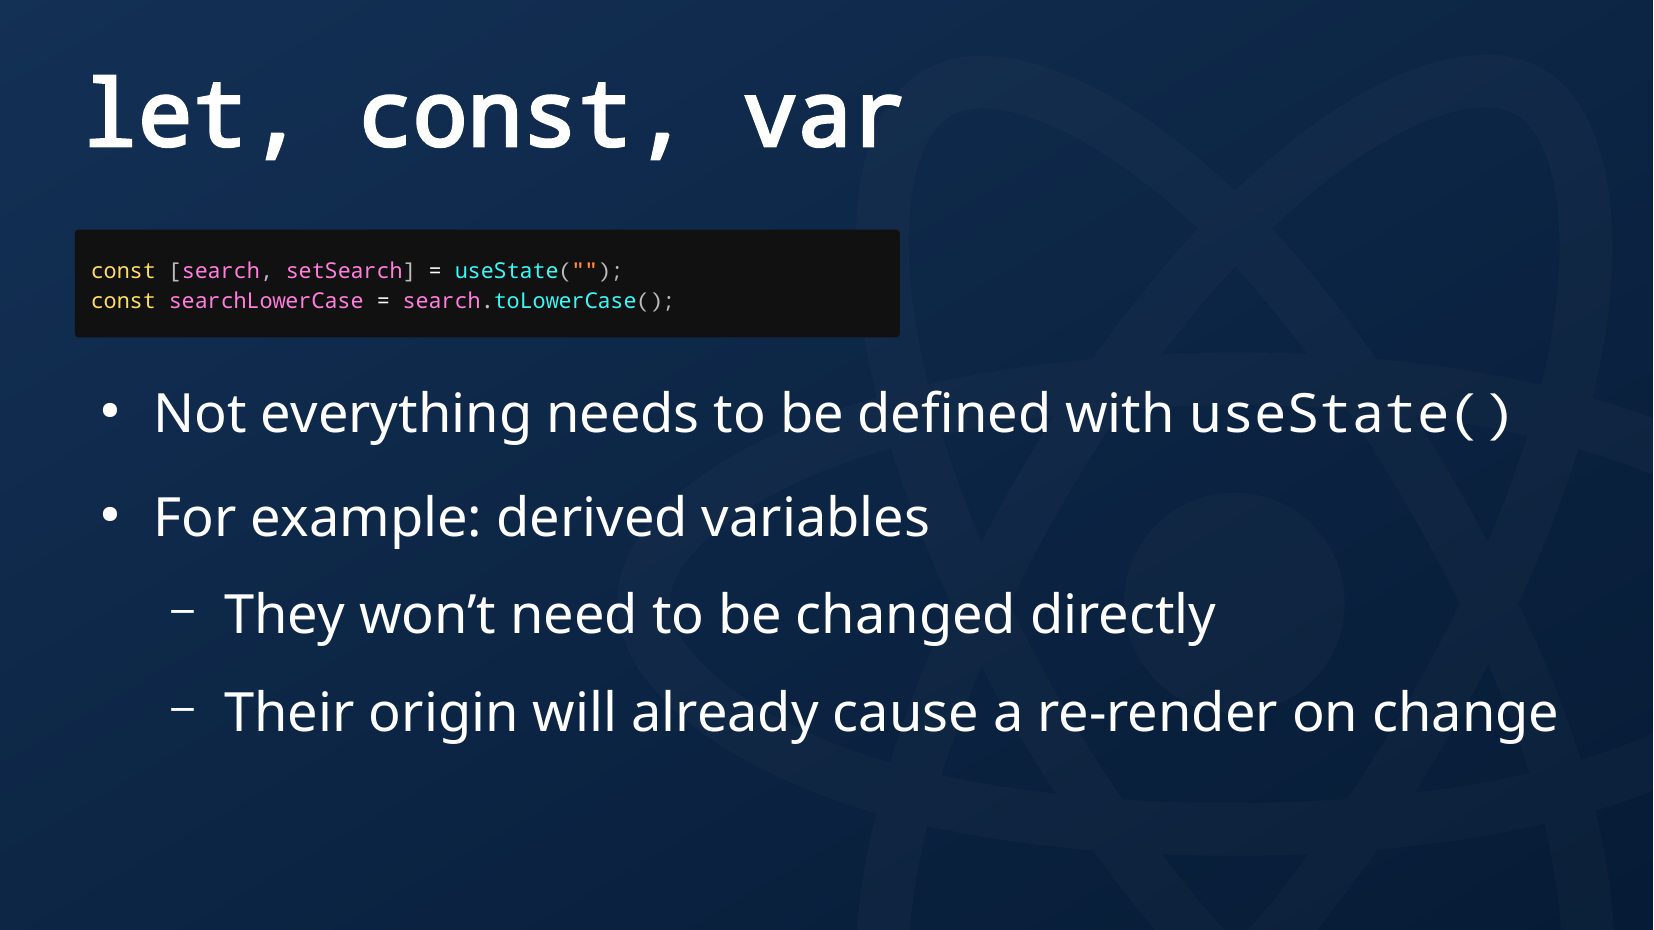

# let, const, var
const [search, setSearch] = useState("");
const searchLowerCase = search.toLowerCase();
Not everything needs to be defined with useState()
For example: derived variables
They won’t need to be changed directly
Their origin will already cause a re-render on change